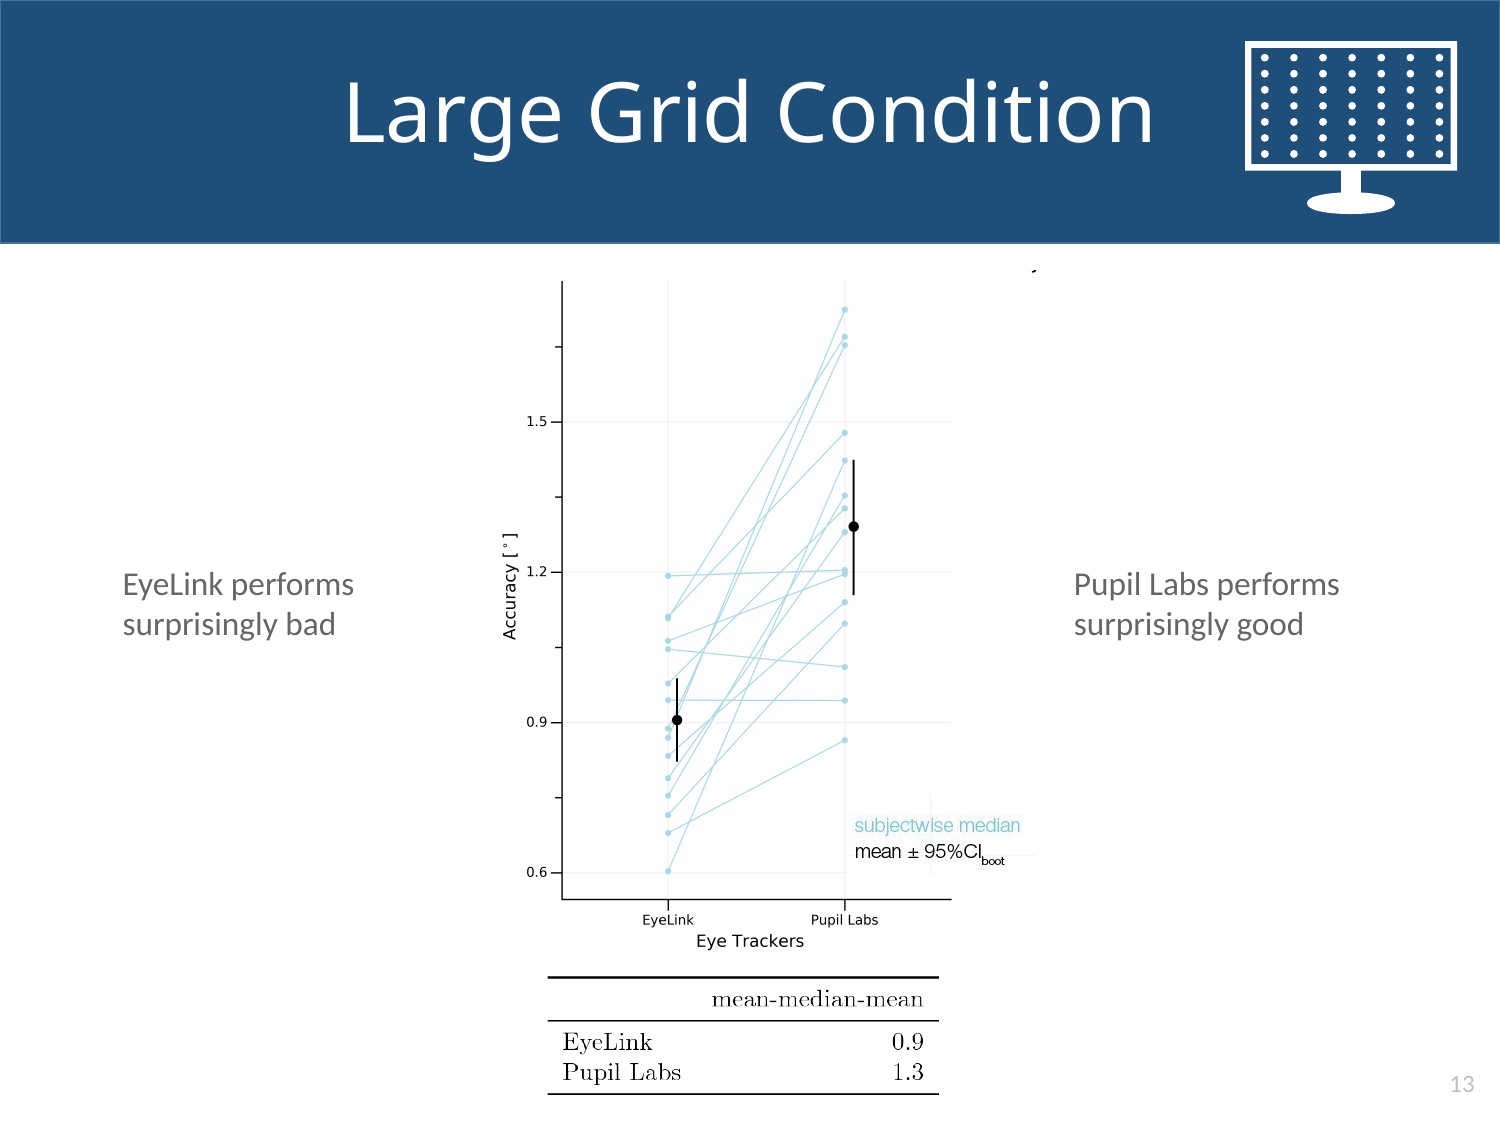

# Large Grid Condition
EyeLink performs
surprisingly bad
Pupil Labs performs
surprisingly good
13